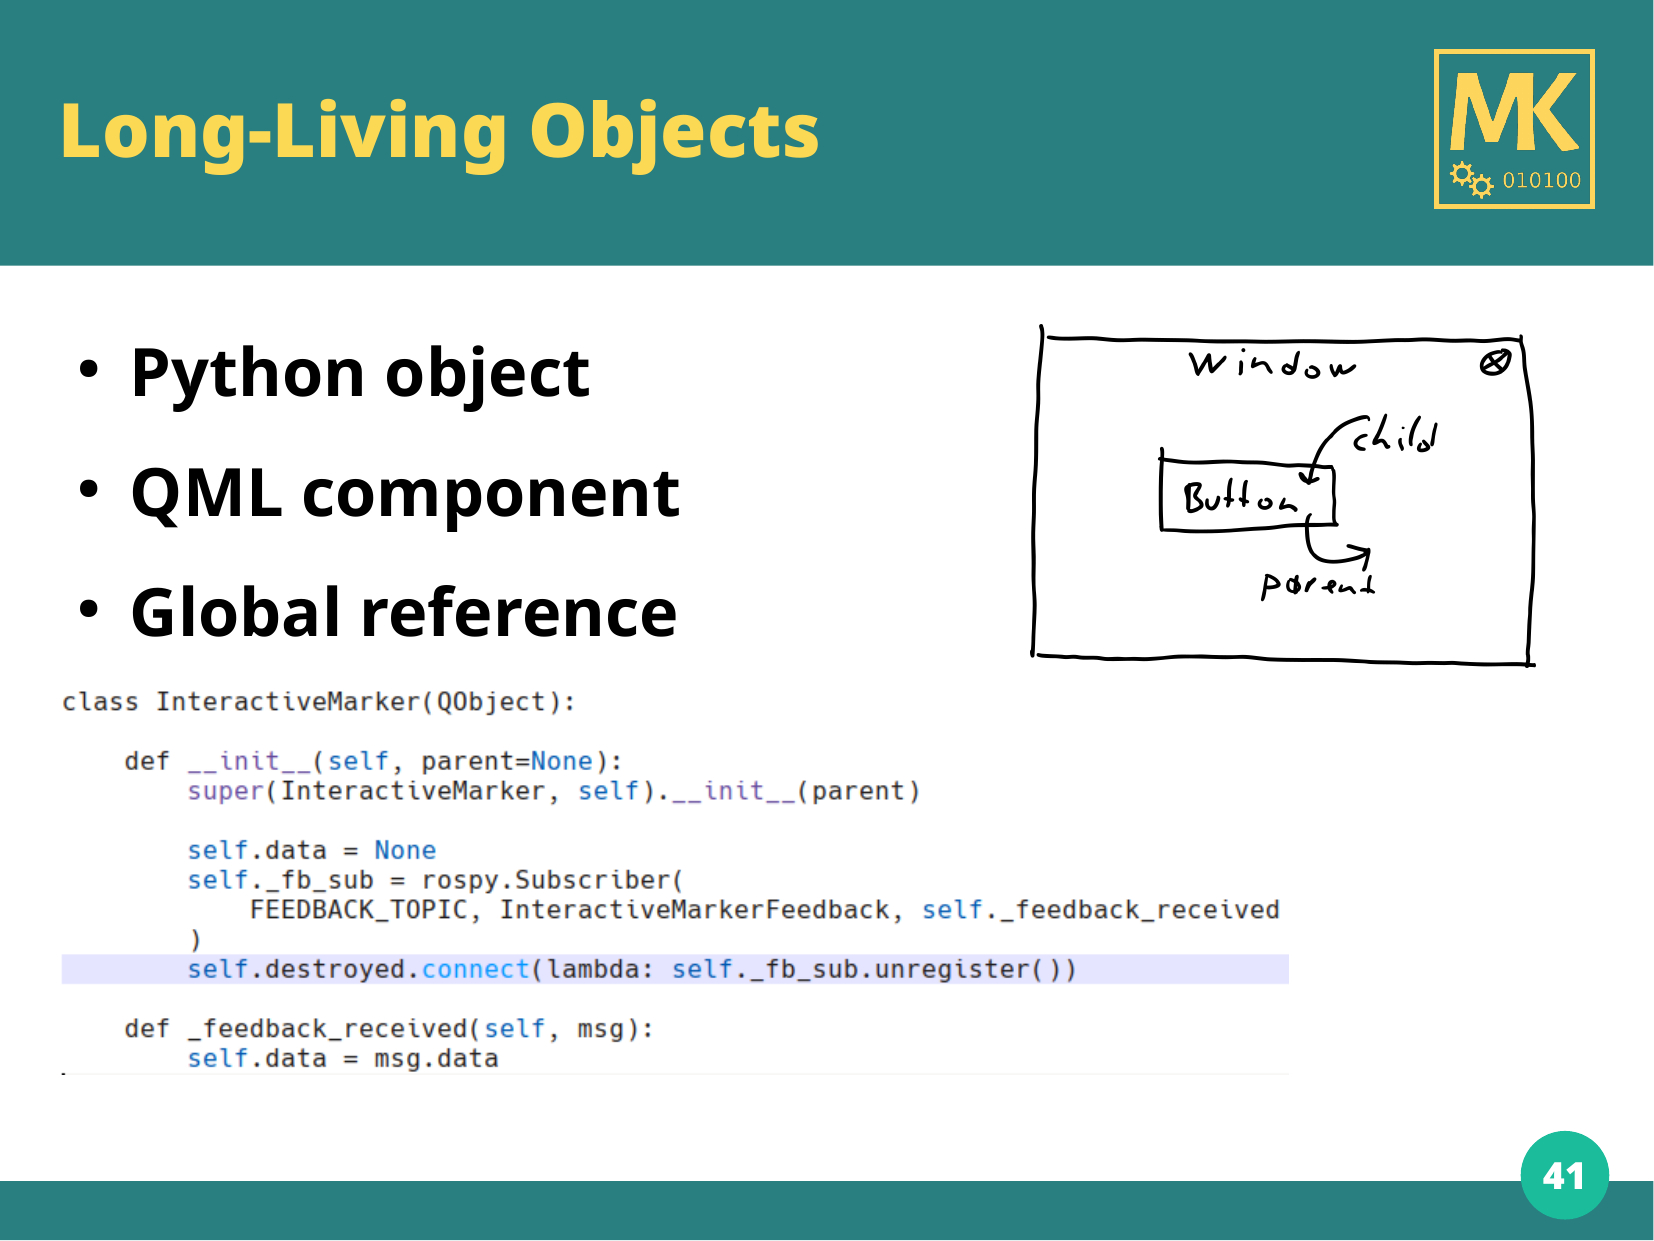

# Long-Living Objects
Python object
QML component
Global reference
41